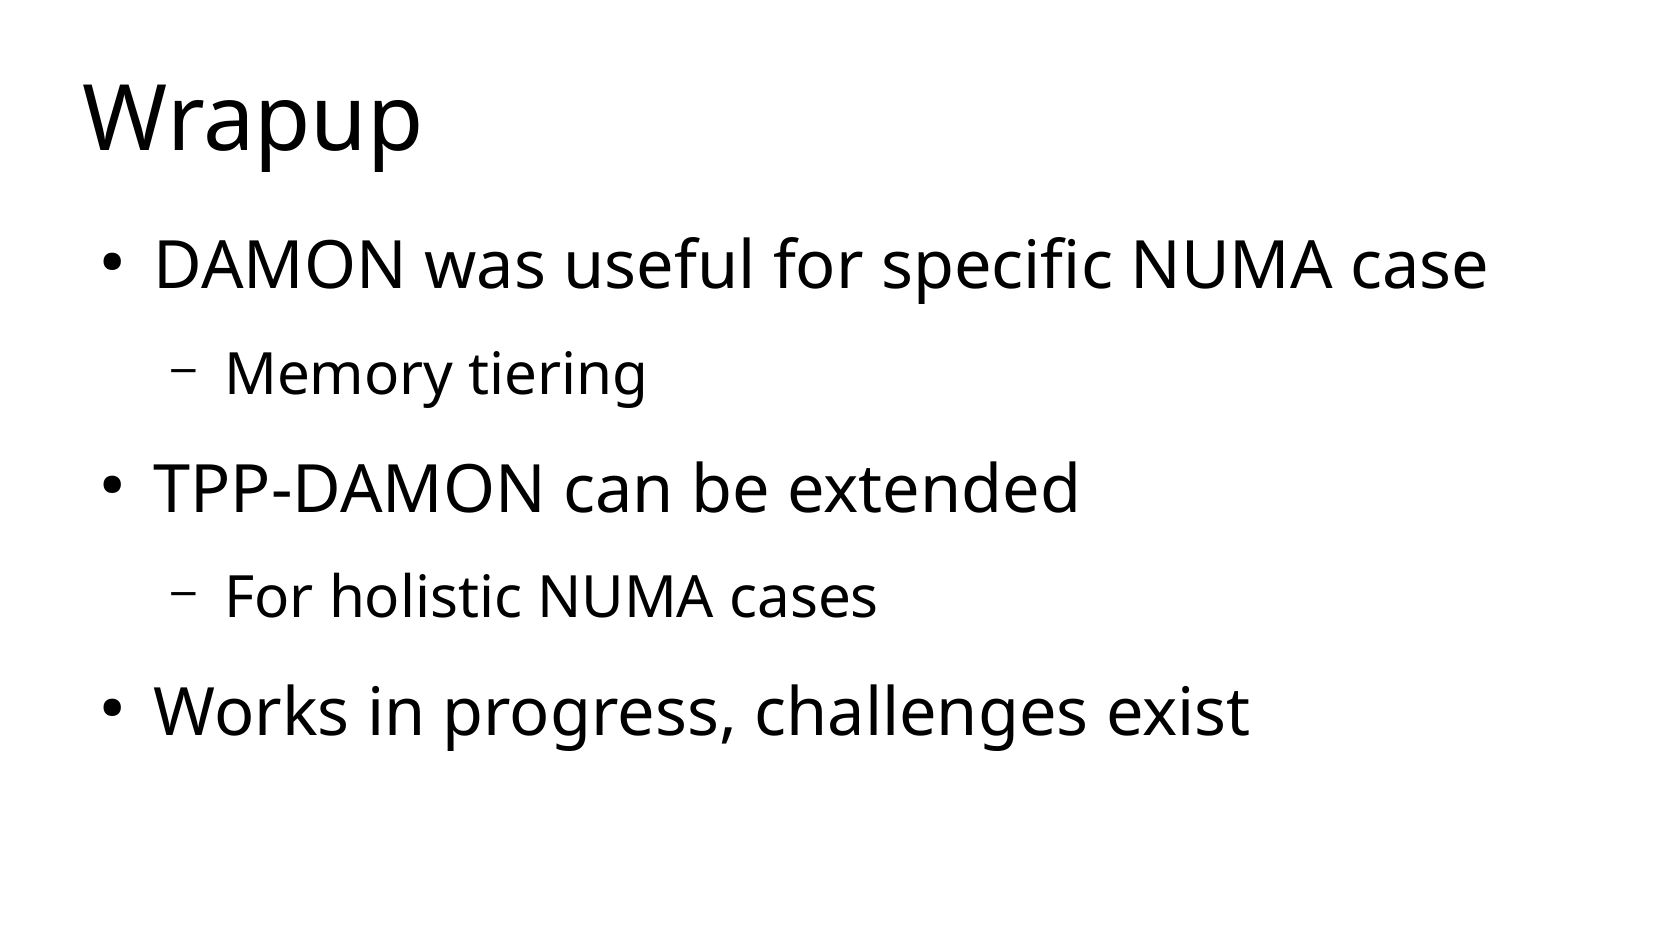

# Wrapup
DAMON was useful for specific NUMA case
Memory tiering
TPP-DAMON can be extended
For holistic NUMA cases
Works in progress, challenges exist